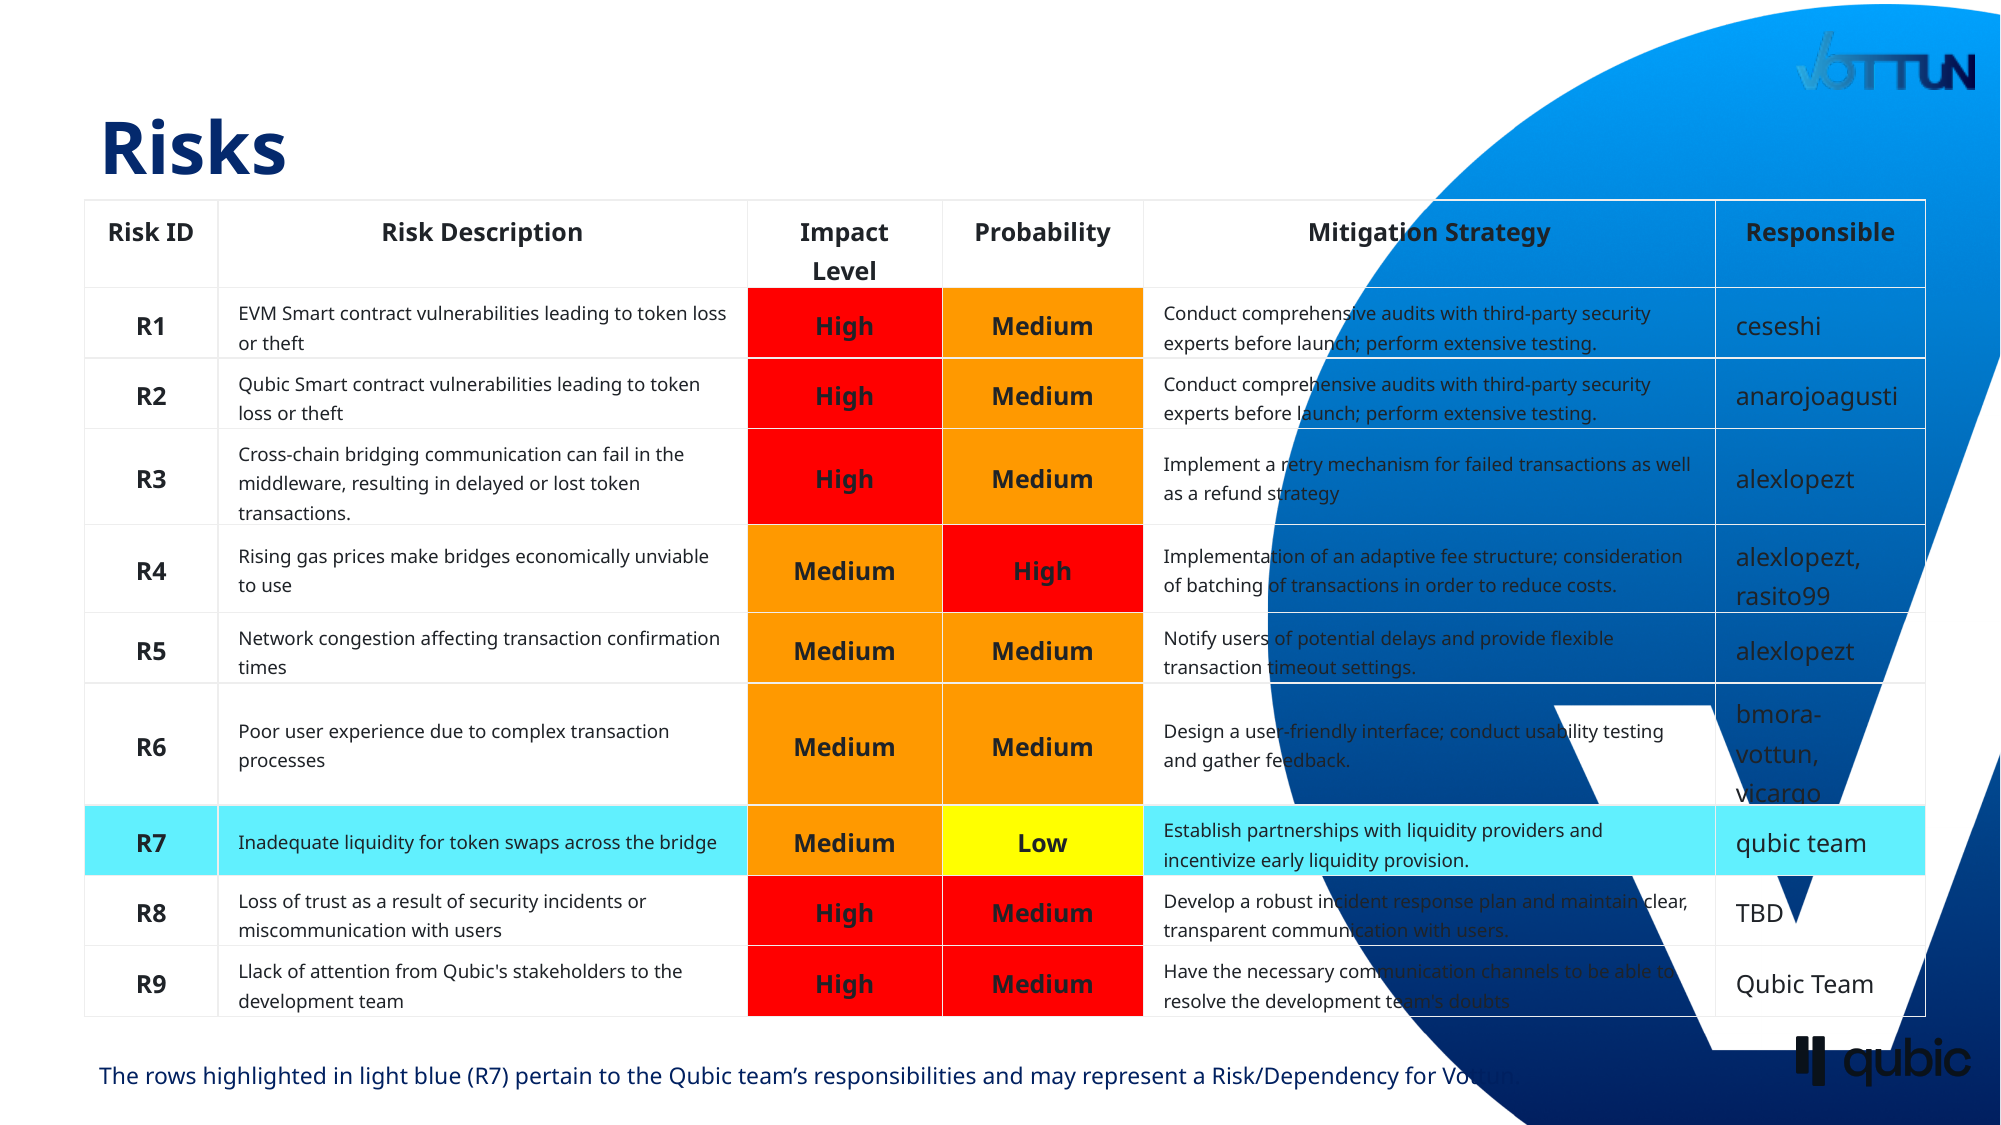

Risks
| Risk ID | Risk Description | Impact Level | Probability | Mitigation Strategy | Responsible |
| --- | --- | --- | --- | --- | --- |
| R1 | EVM Smart contract vulnerabilities leading to token loss or theft | High | Medium | Conduct comprehensive audits with third-party security experts before launch; perform extensive testing. | ceseshi |
| R2 | Qubic Smart contract vulnerabilities leading to token loss or theft | High | Medium | Conduct comprehensive audits with third-party security experts before launch; perform extensive testing. | anarojoagusti |
| R3 | Cross-chain bridging communication can fail in the middleware, resulting in delayed or lost token transactions. | High | Medium | Implement a retry mechanism for failed transactions as well as a refund strategy | alexlopezt |
| R4 | Rising gas prices make bridges economically unviable to use | Medium | High | Implementation of an adaptive fee structure; consideration of batching of transactions in order to reduce costs. | alexlopezt, rasito99 |
| R5 | Network congestion affecting transaction confirmation times | Medium | Medium | Notify users of potential delays and provide flexible transaction timeout settings. | alexlopezt |
| R6 | Poor user experience due to complex transaction processes | Medium | Medium | Design a user-friendly interface; conduct usability testing and gather feedback. | bmora-vottun, vicargo |
| R7 | Inadequate liquidity for token swaps across the bridge | Medium | Low | Establish partnerships with liquidity providers and incentivize early liquidity provision. | qubic team |
| R8 | Loss of trust as a result of security incidents or miscommunication with users | High | Medium | Develop a robust incident response plan and maintain clear, transparent communication with users. | TBD |
| R9 | Llack of attention from Qubic's stakeholders to the development team | High | Medium | Have the necessary communication channels to be able to resolve the development team's doubts | Qubic Team |
The rows highlighted in light blue (R7) pertain to the Qubic team’s responsibilities and may represent a Risk/Dependency for Vottun.